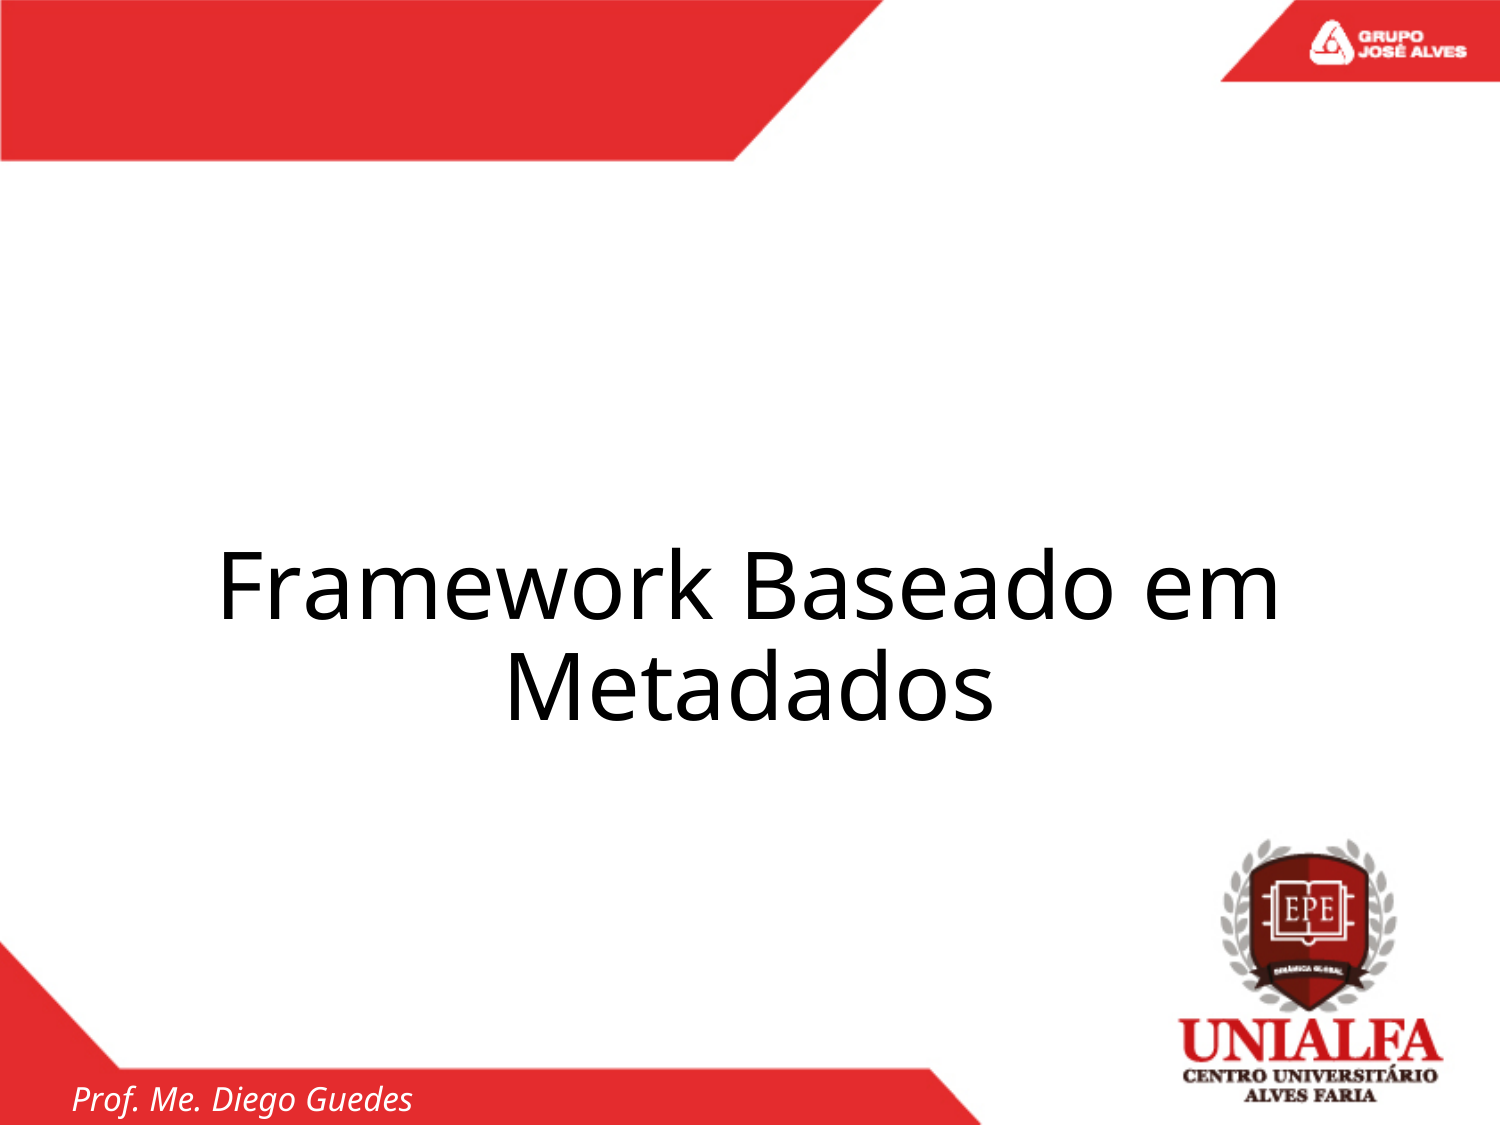

# Framework Baseado em Metadados
Prof. Me. Diego Guedes